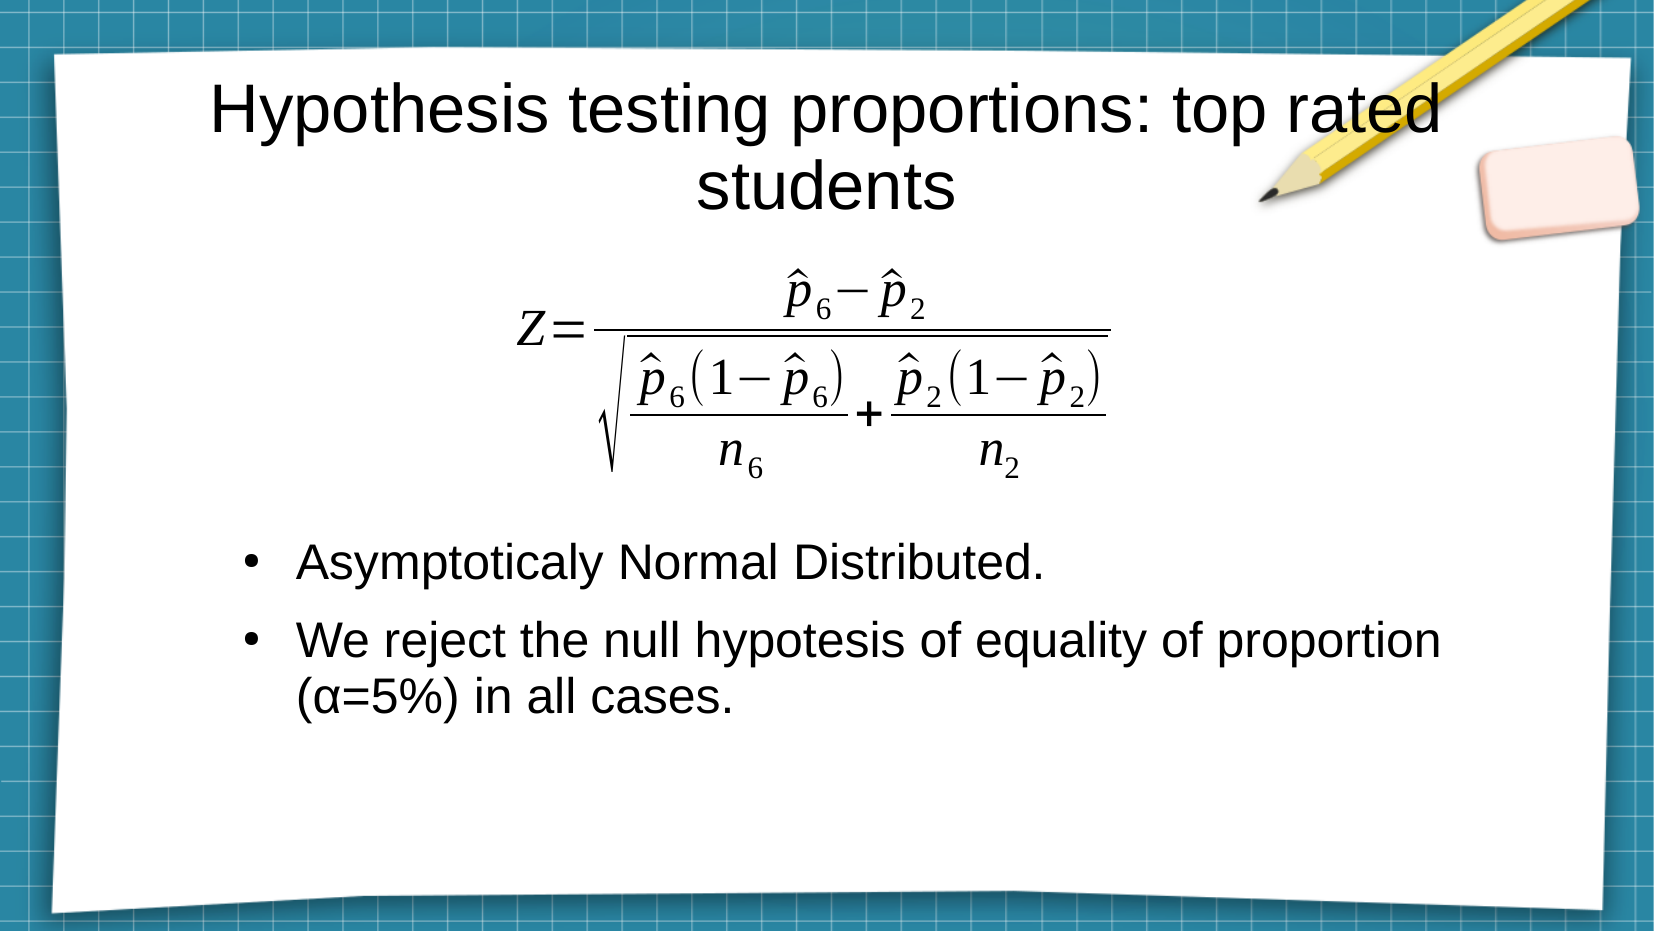

# Hypothesis testing proportions: top rated students
Asymptoticaly Normal Distributed.
We reject the null hypotesis of equality of proportion (α=5%) in all cases.